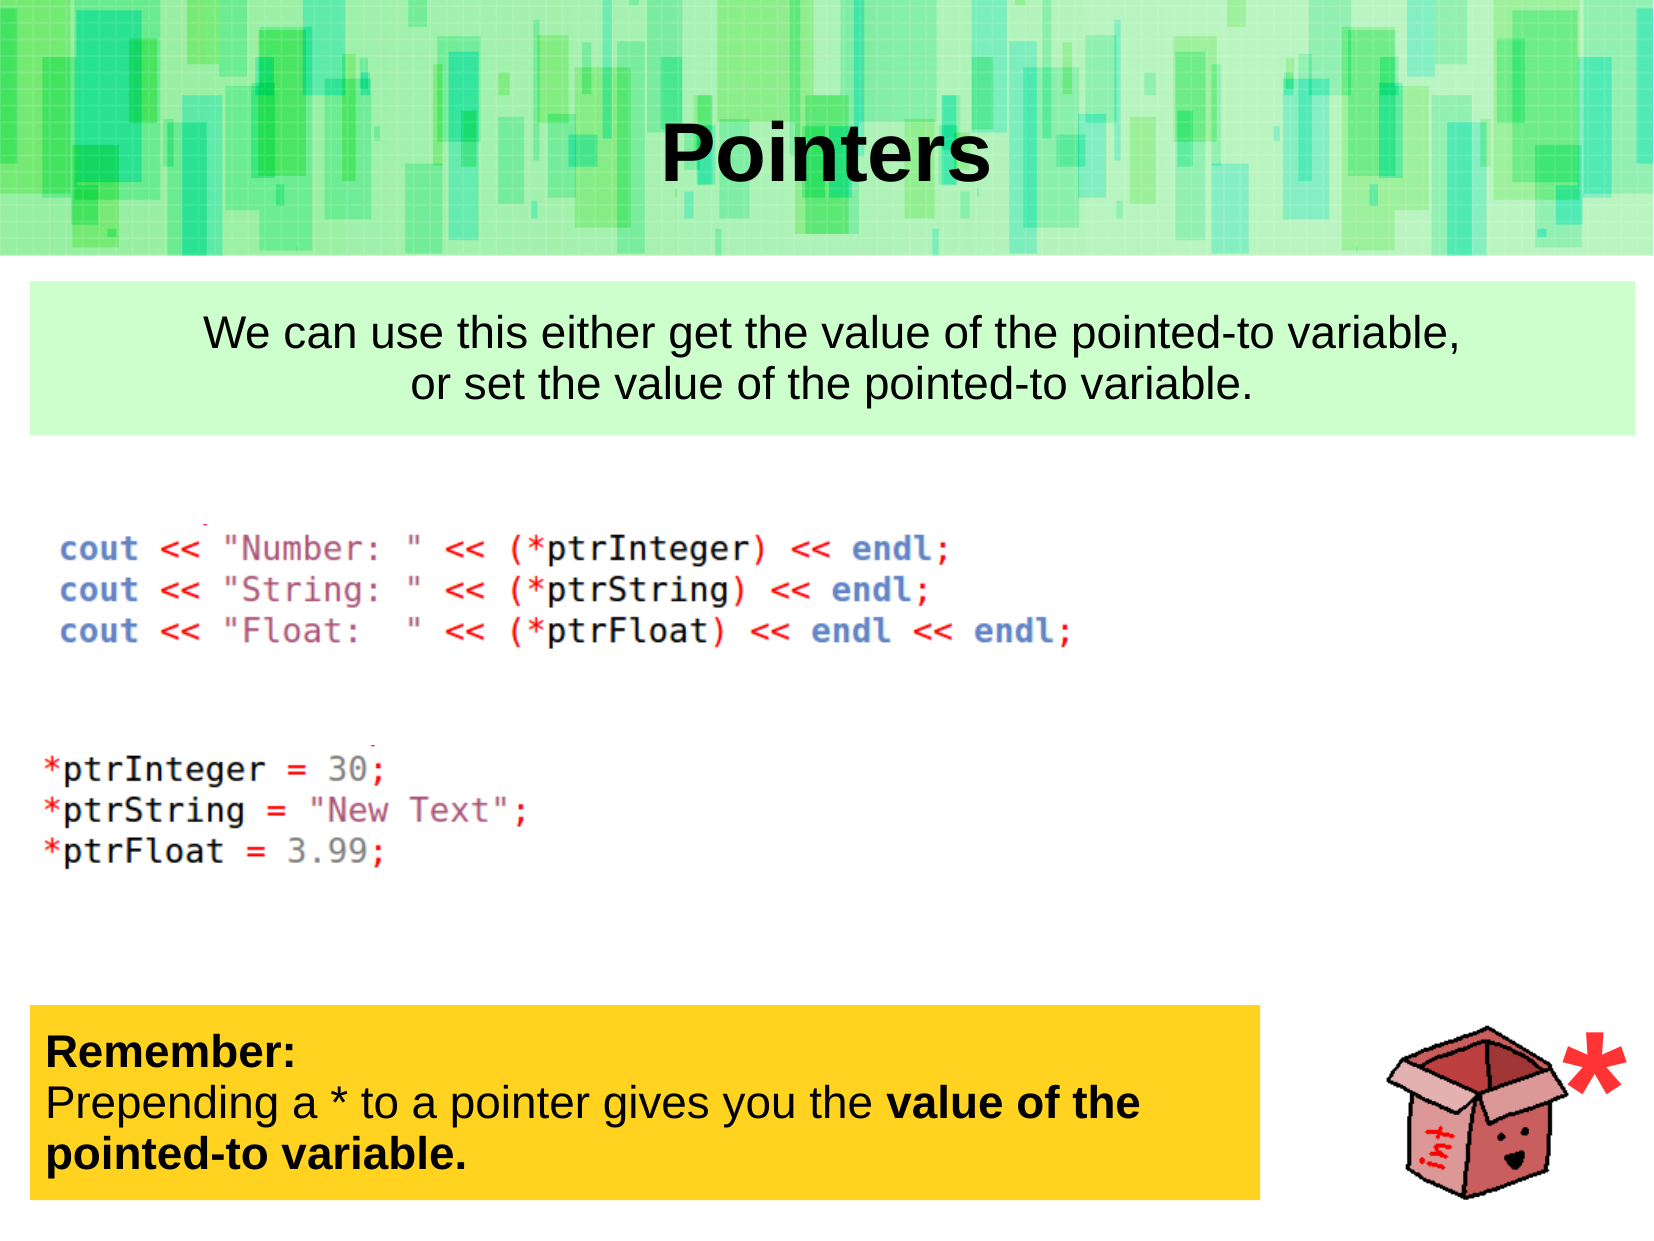

# Pointers
We can use this either get the value of the pointed-to variable,
or set the value of the pointed-to variable.
*
Remember:
Prepending a * to a pointer gives you the value of the pointed-to variable.